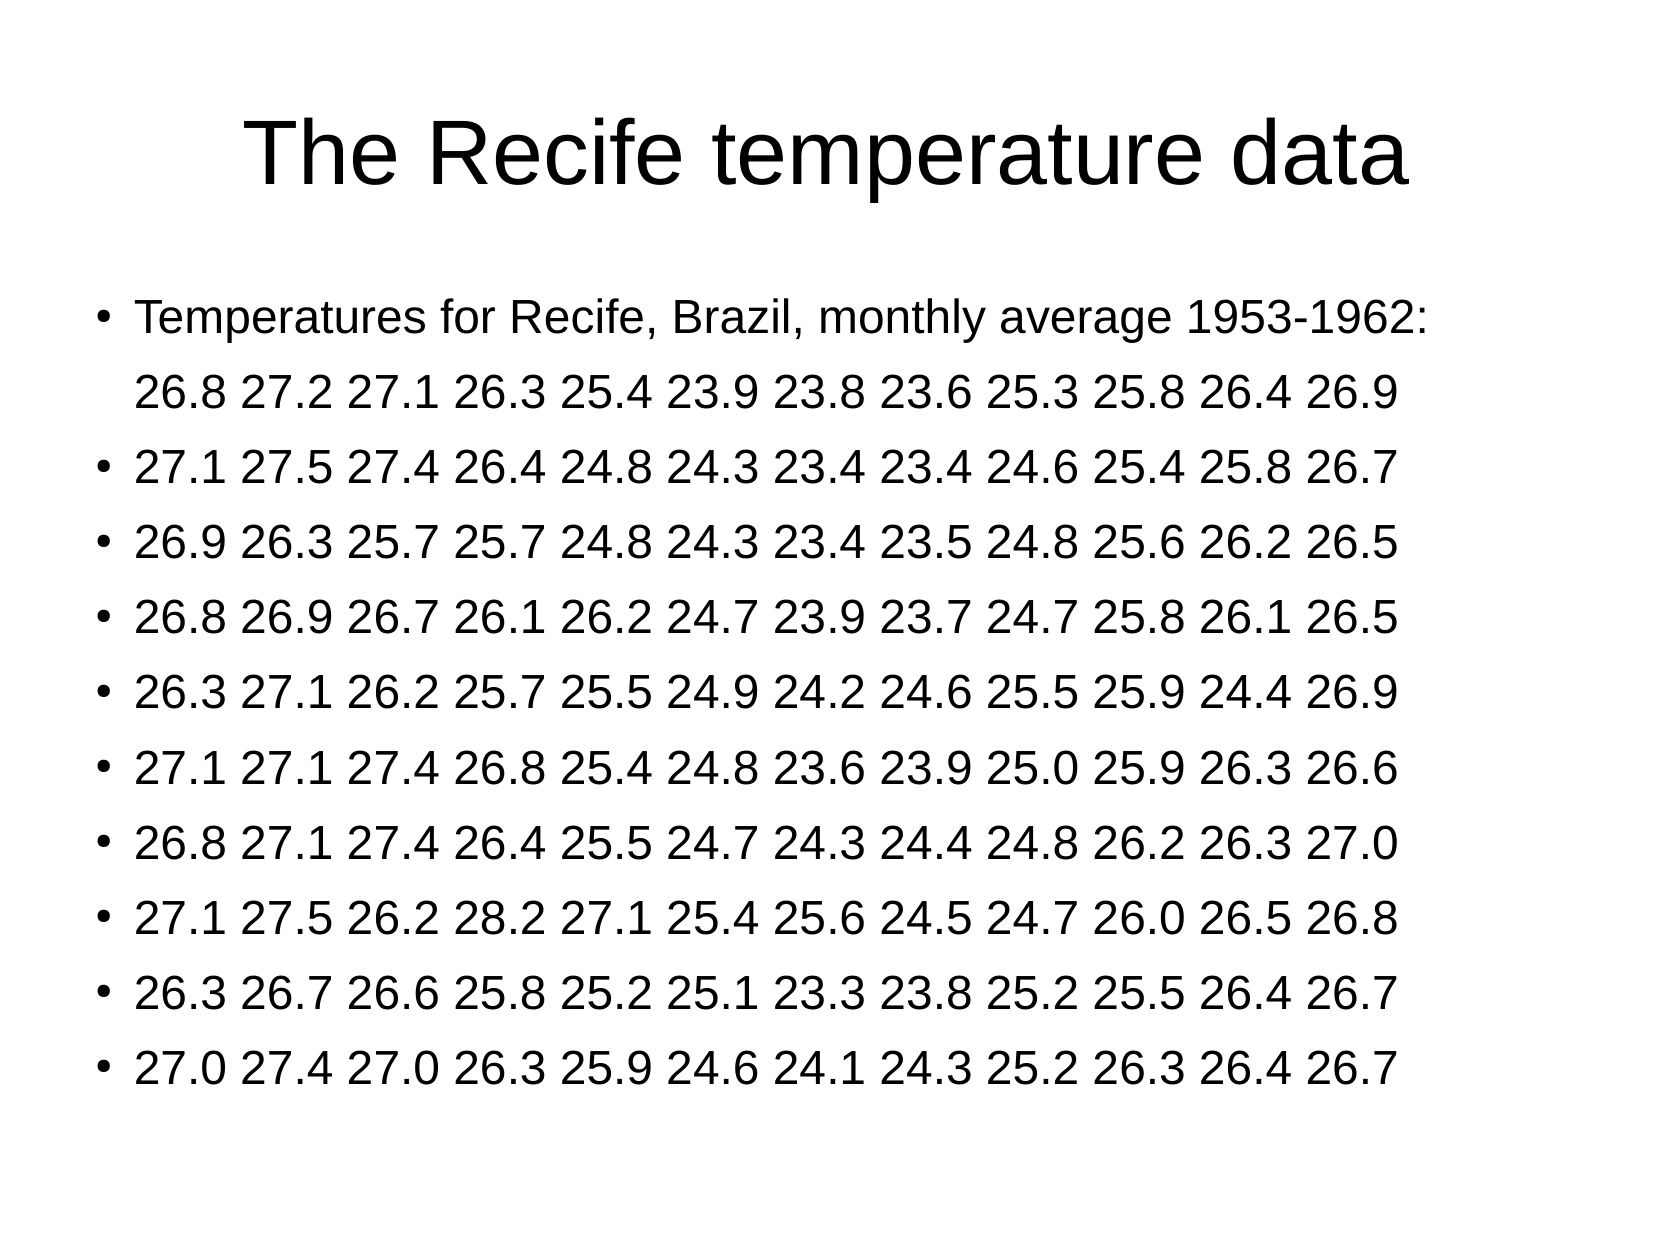

# The Recife temperature data
Temperatures for Recife, Brazil, monthly average 1953-1962:
26.8 27.2 27.1 26.3 25.4 23.9 23.8 23.6 25.3 25.8 26.4 26.9
27.1 27.5 27.4 26.4 24.8 24.3 23.4 23.4 24.6 25.4 25.8 26.7
26.9 26.3 25.7 25.7 24.8 24.3 23.4 23.5 24.8 25.6 26.2 26.5
26.8 26.9 26.7 26.1 26.2 24.7 23.9 23.7 24.7 25.8 26.1 26.5
26.3 27.1 26.2 25.7 25.5 24.9 24.2 24.6 25.5 25.9 24.4 26.9
27.1 27.1 27.4 26.8 25.4 24.8 23.6 23.9 25.0 25.9 26.3 26.6
26.8 27.1 27.4 26.4 25.5 24.7 24.3 24.4 24.8 26.2 26.3 27.0
27.1 27.5 26.2 28.2 27.1 25.4 25.6 24.5 24.7 26.0 26.5 26.8
26.3 26.7 26.6 25.8 25.2 25.1 23.3 23.8 25.2 25.5 26.4 26.7
27.0 27.4 27.0 26.3 25.9 24.6 24.1 24.3 25.2 26.3 26.4 26.7